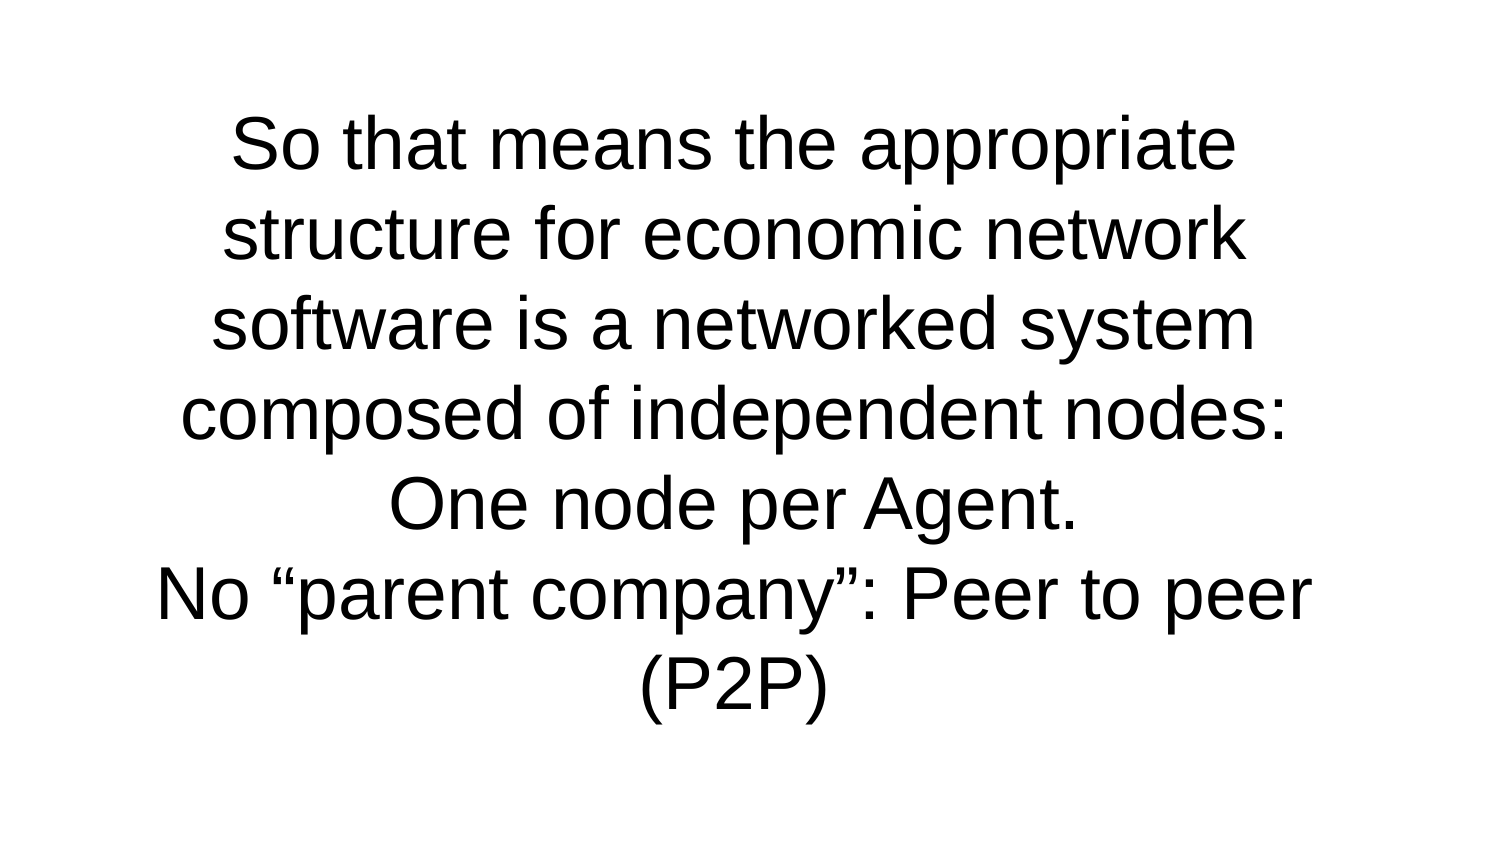

# So that means the appropriate structure for economic network software is a networked system composed of independent nodes: One node per Agent. No “parent company”: Peer to peer (P2P)